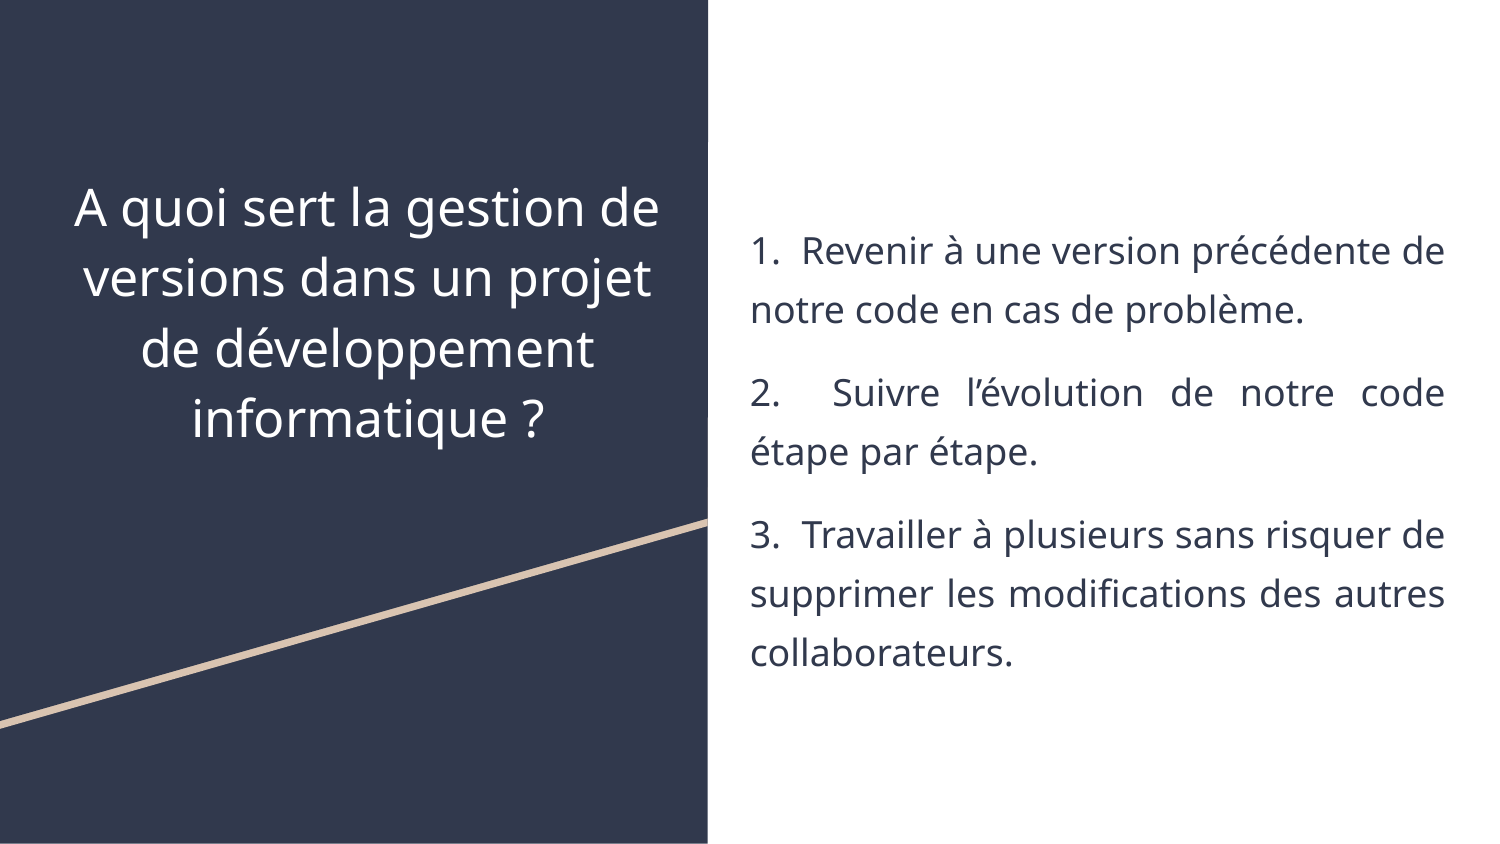

1. Revenir à une version précédente de notre code en cas de problème.
2. Suivre l’évolution de notre code étape par étape.
3. Travailler à plusieurs sans risquer de supprimer les modifications des autres collaborateurs.
# A quoi sert la gestion de versions dans un projet de développement informatique ?